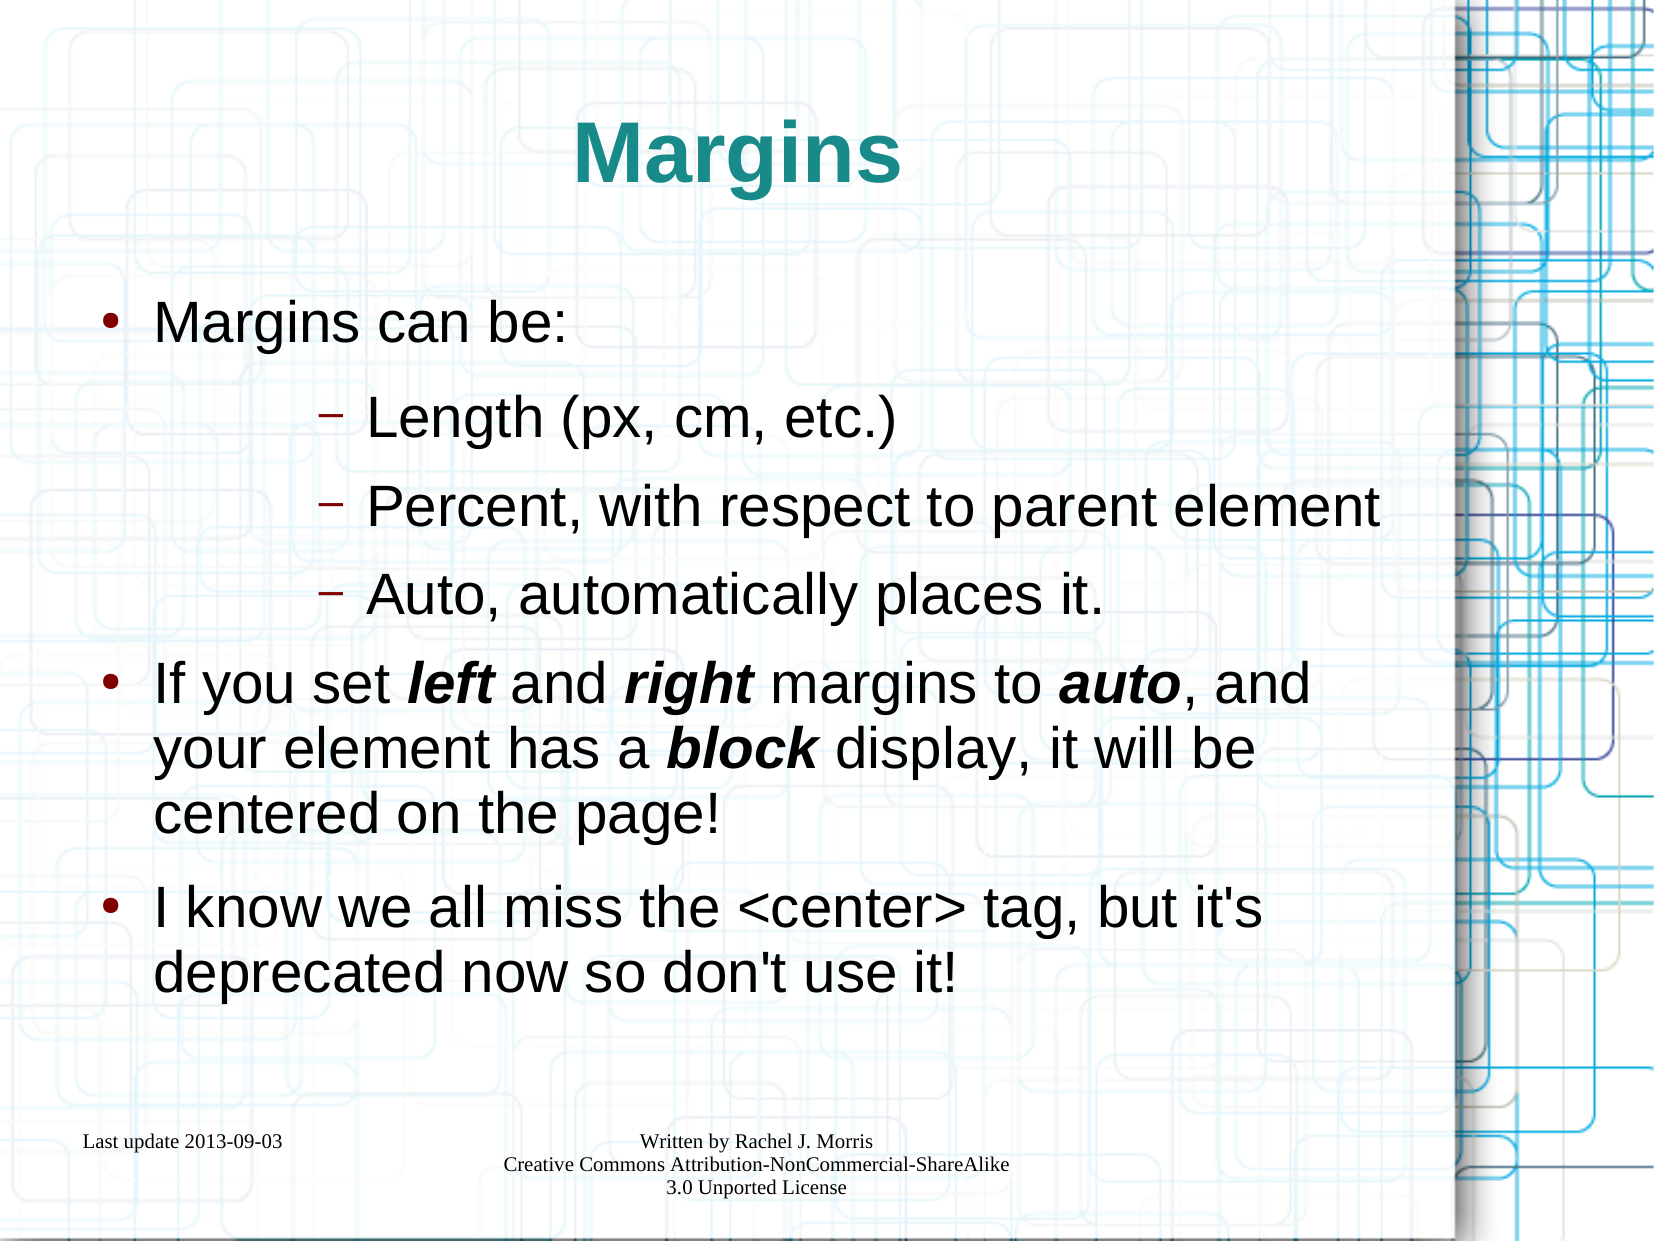

# Margins
Margins can be:
Length (px, cm, etc.)
Percent, with respect to parent element
Auto, automatically places it.
If you set left and right margins to auto, and your element has a block display, it will be centered on the page!
I know we all miss the <center> tag, but it's deprecated now so don't use it!